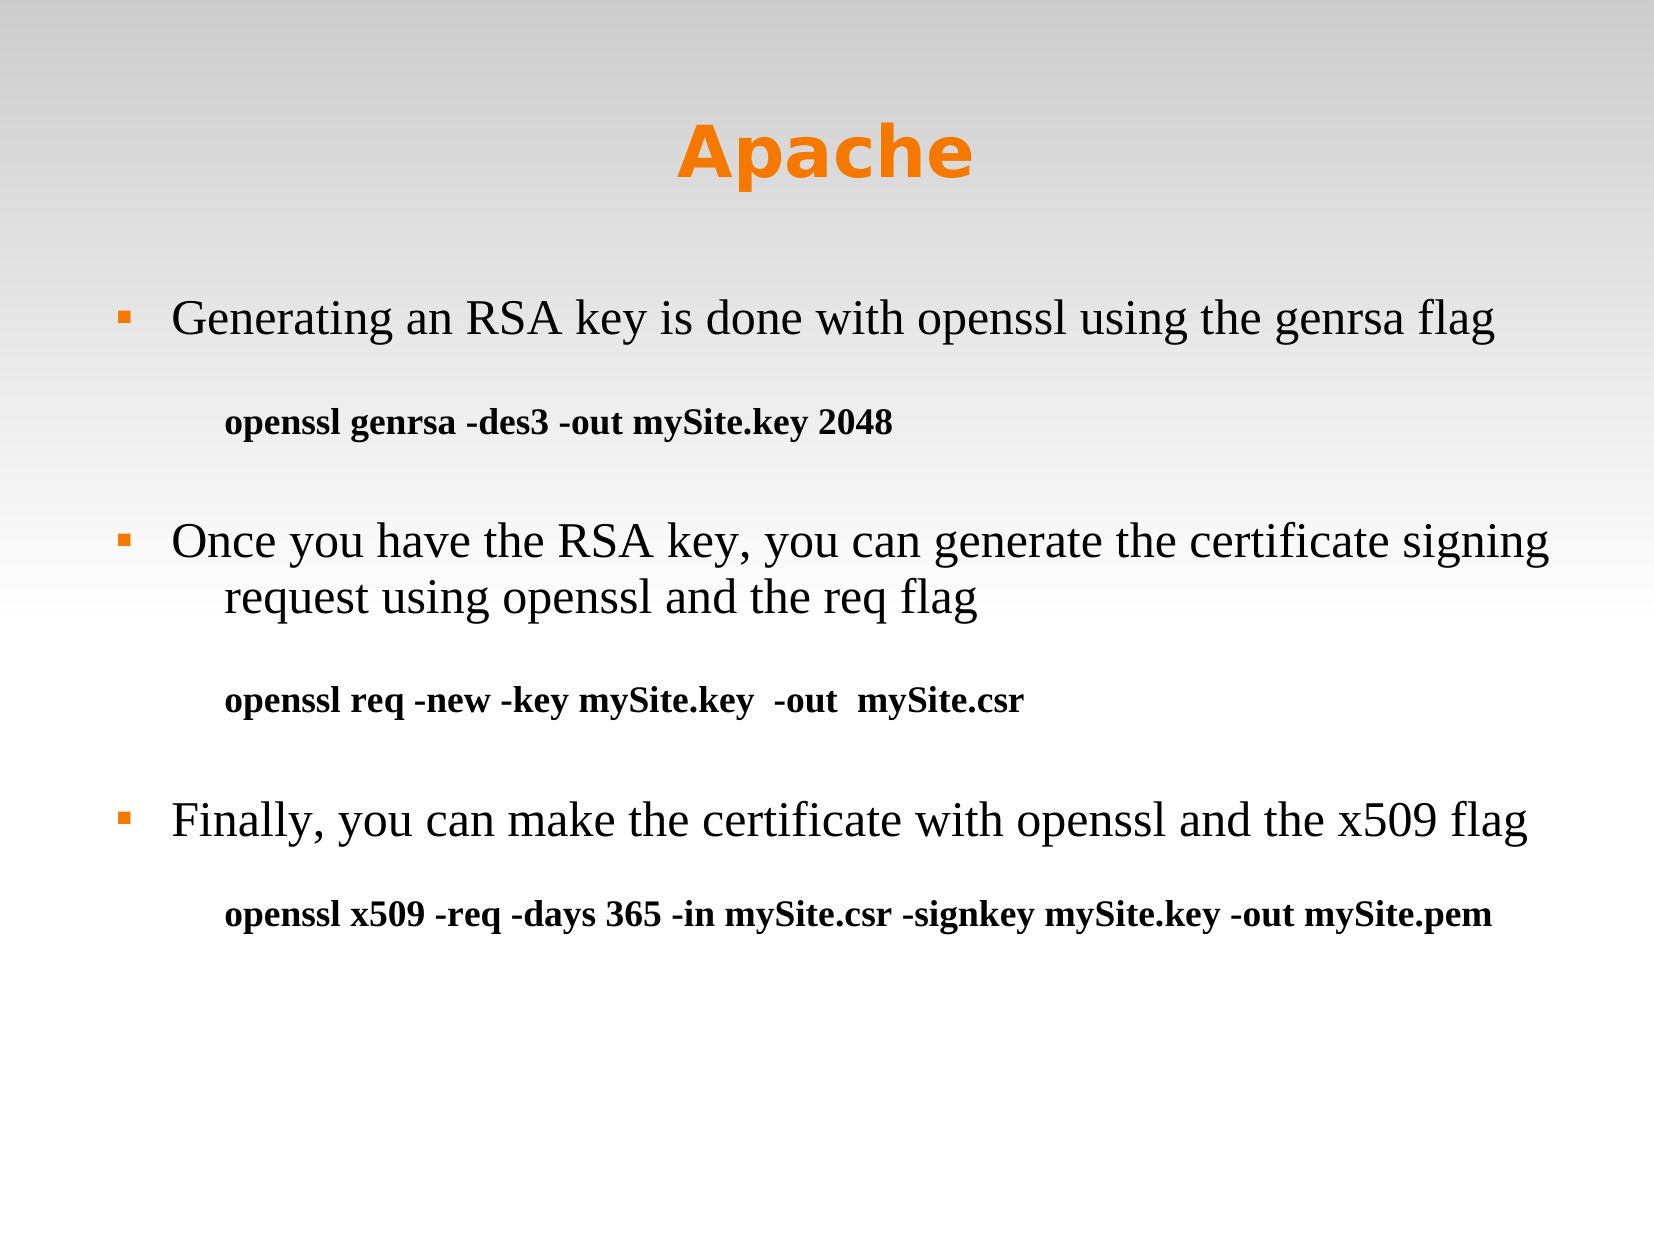

# Apache
Generating an RSA key is done with openssl using the genrsa flag
openssl genrsa -des3 -out mySite.key 2048
Once you have the RSA key, you can generate the certificate signing request using openssl and the req flag
openssl req -new -key mySite.key -out mySite.csr
Finally, you can make the certificate with openssl and the x509 flag
openssl x509 -req -days 365 -in mySite.csr -signkey mySite.key -out mySite.pem